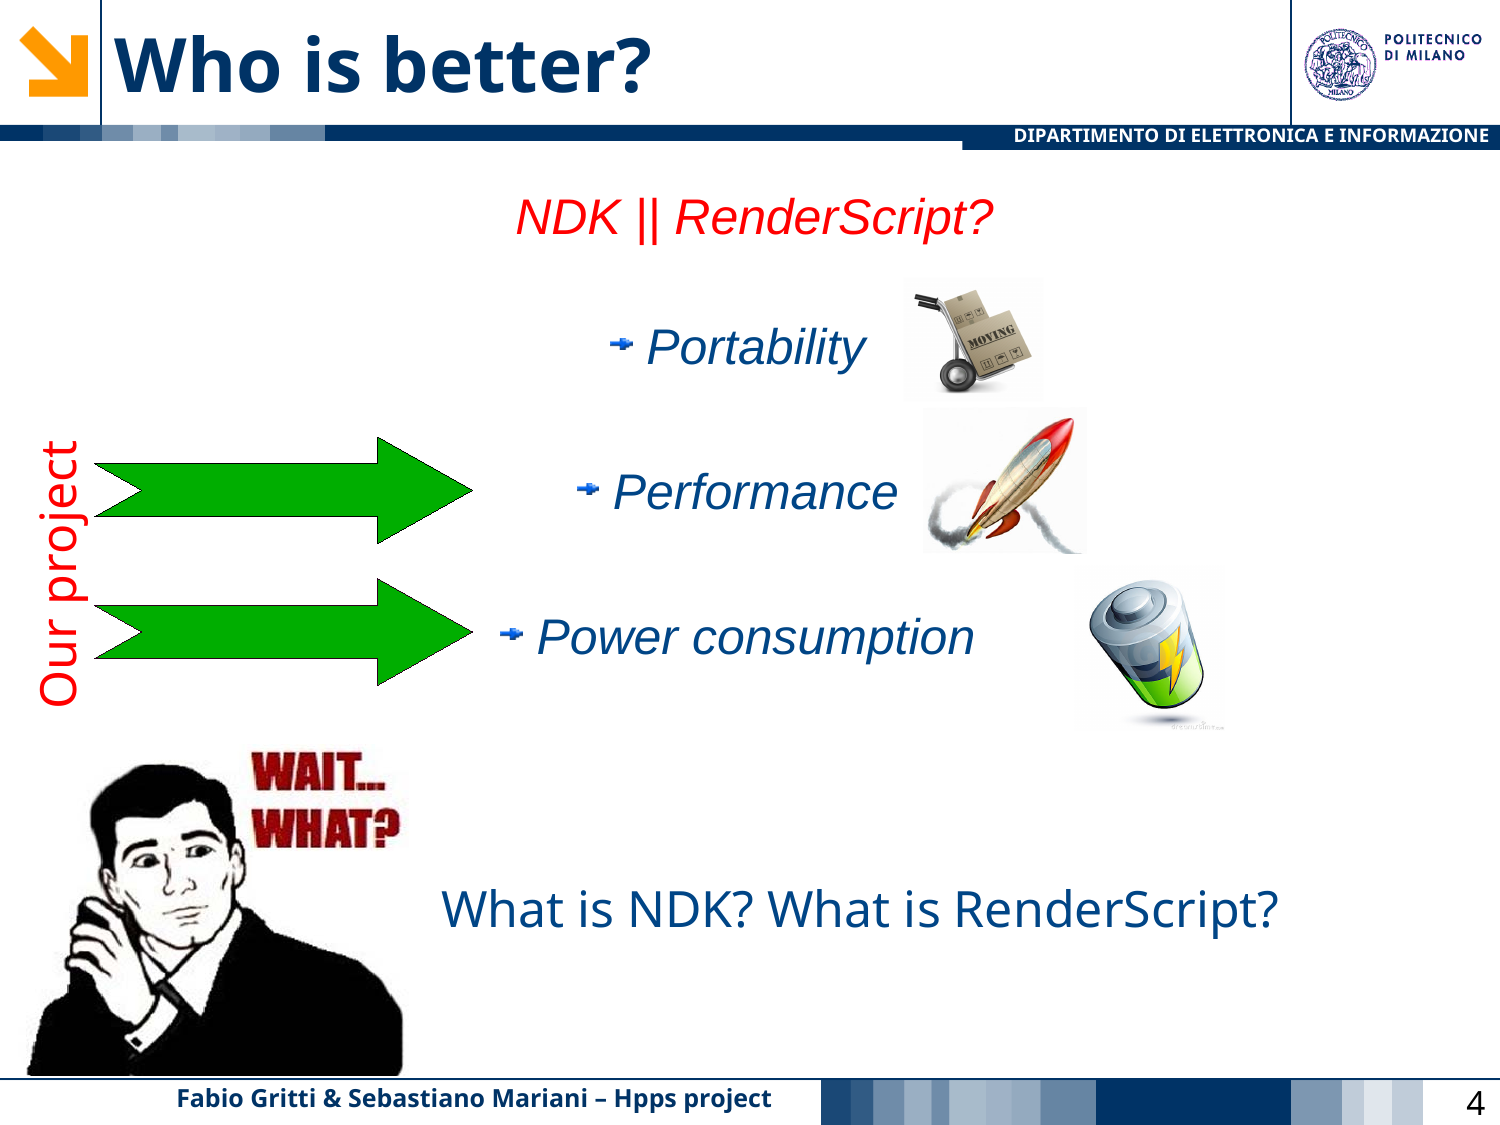

# Who is better?
NDK || RenderScript?
 Portability
 Performance
 Power consumption
Our project
 What is NDK? What is RenderScript?
Fabio Gritti & Sebastiano Mariani – Hpps project